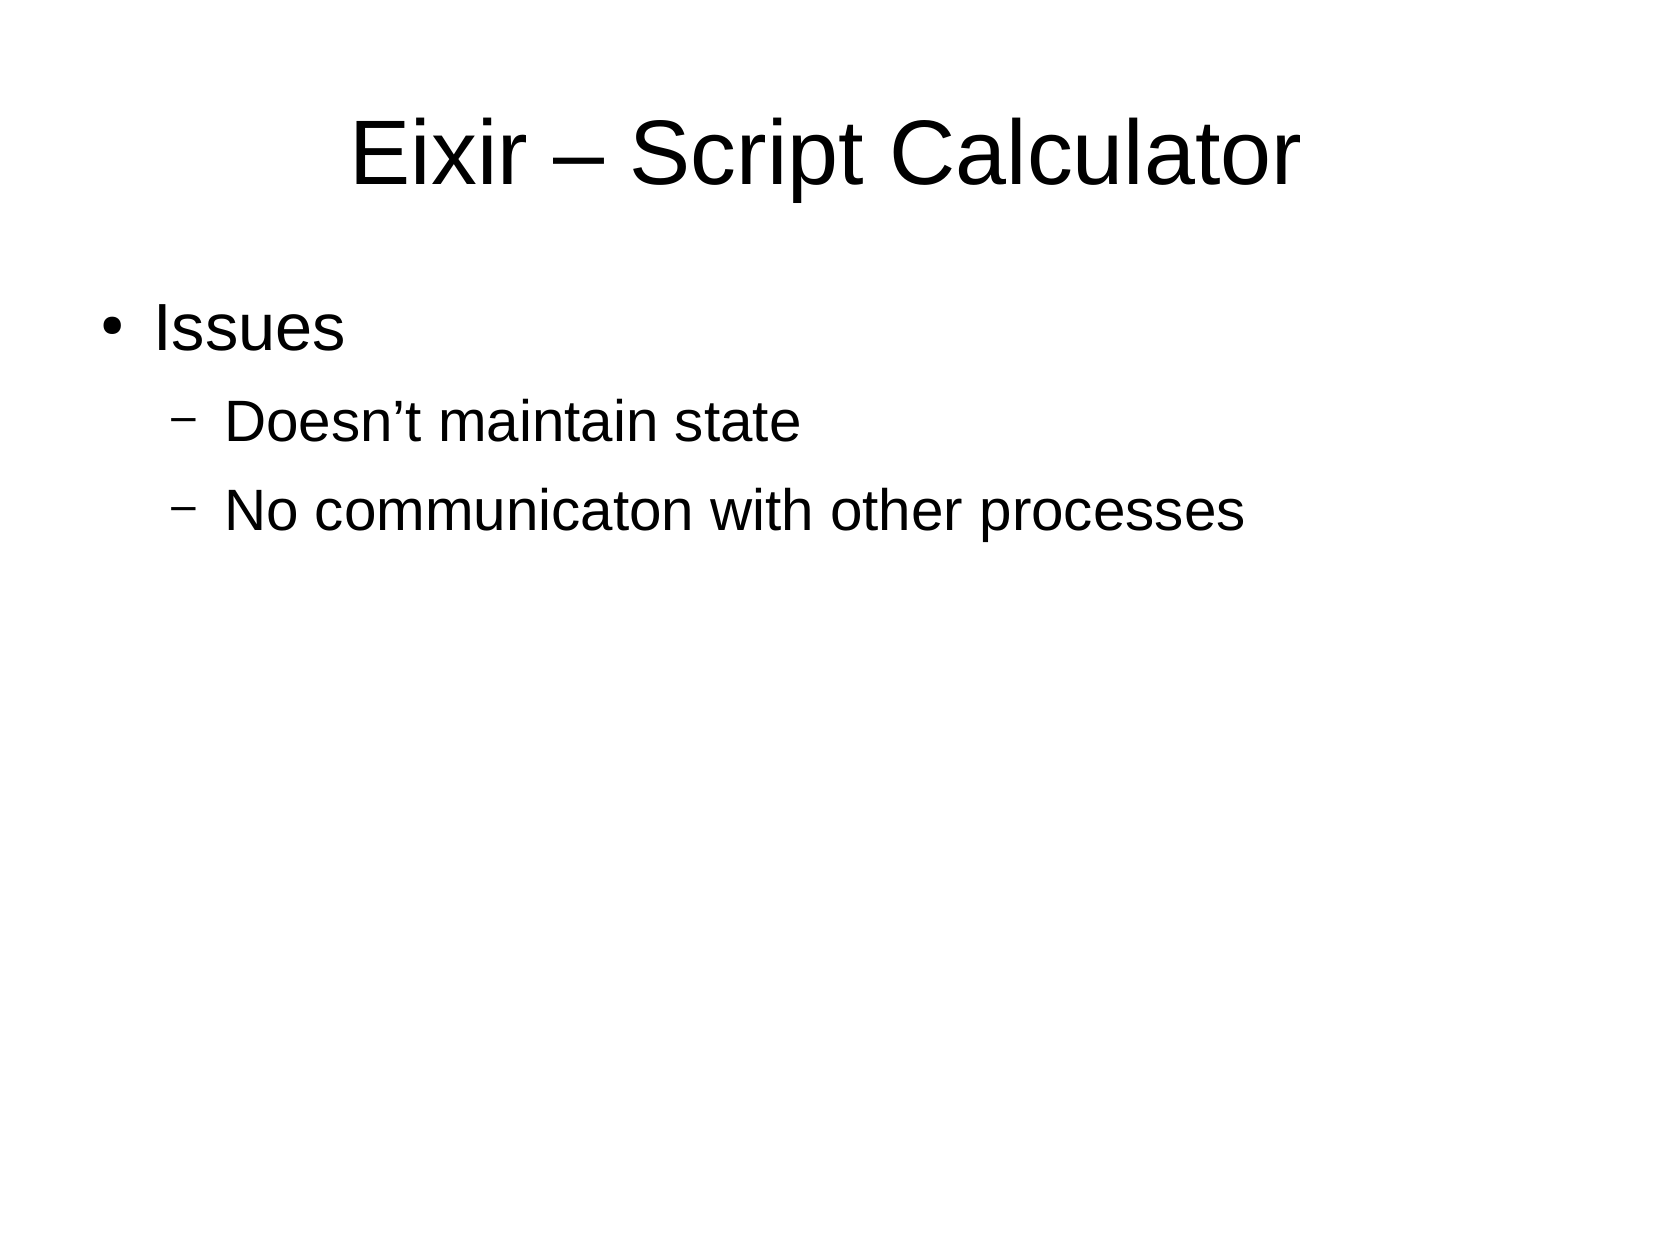

# Eixir – Script Calculator
Issues
Doesn’t maintain state
No communicaton with other processes